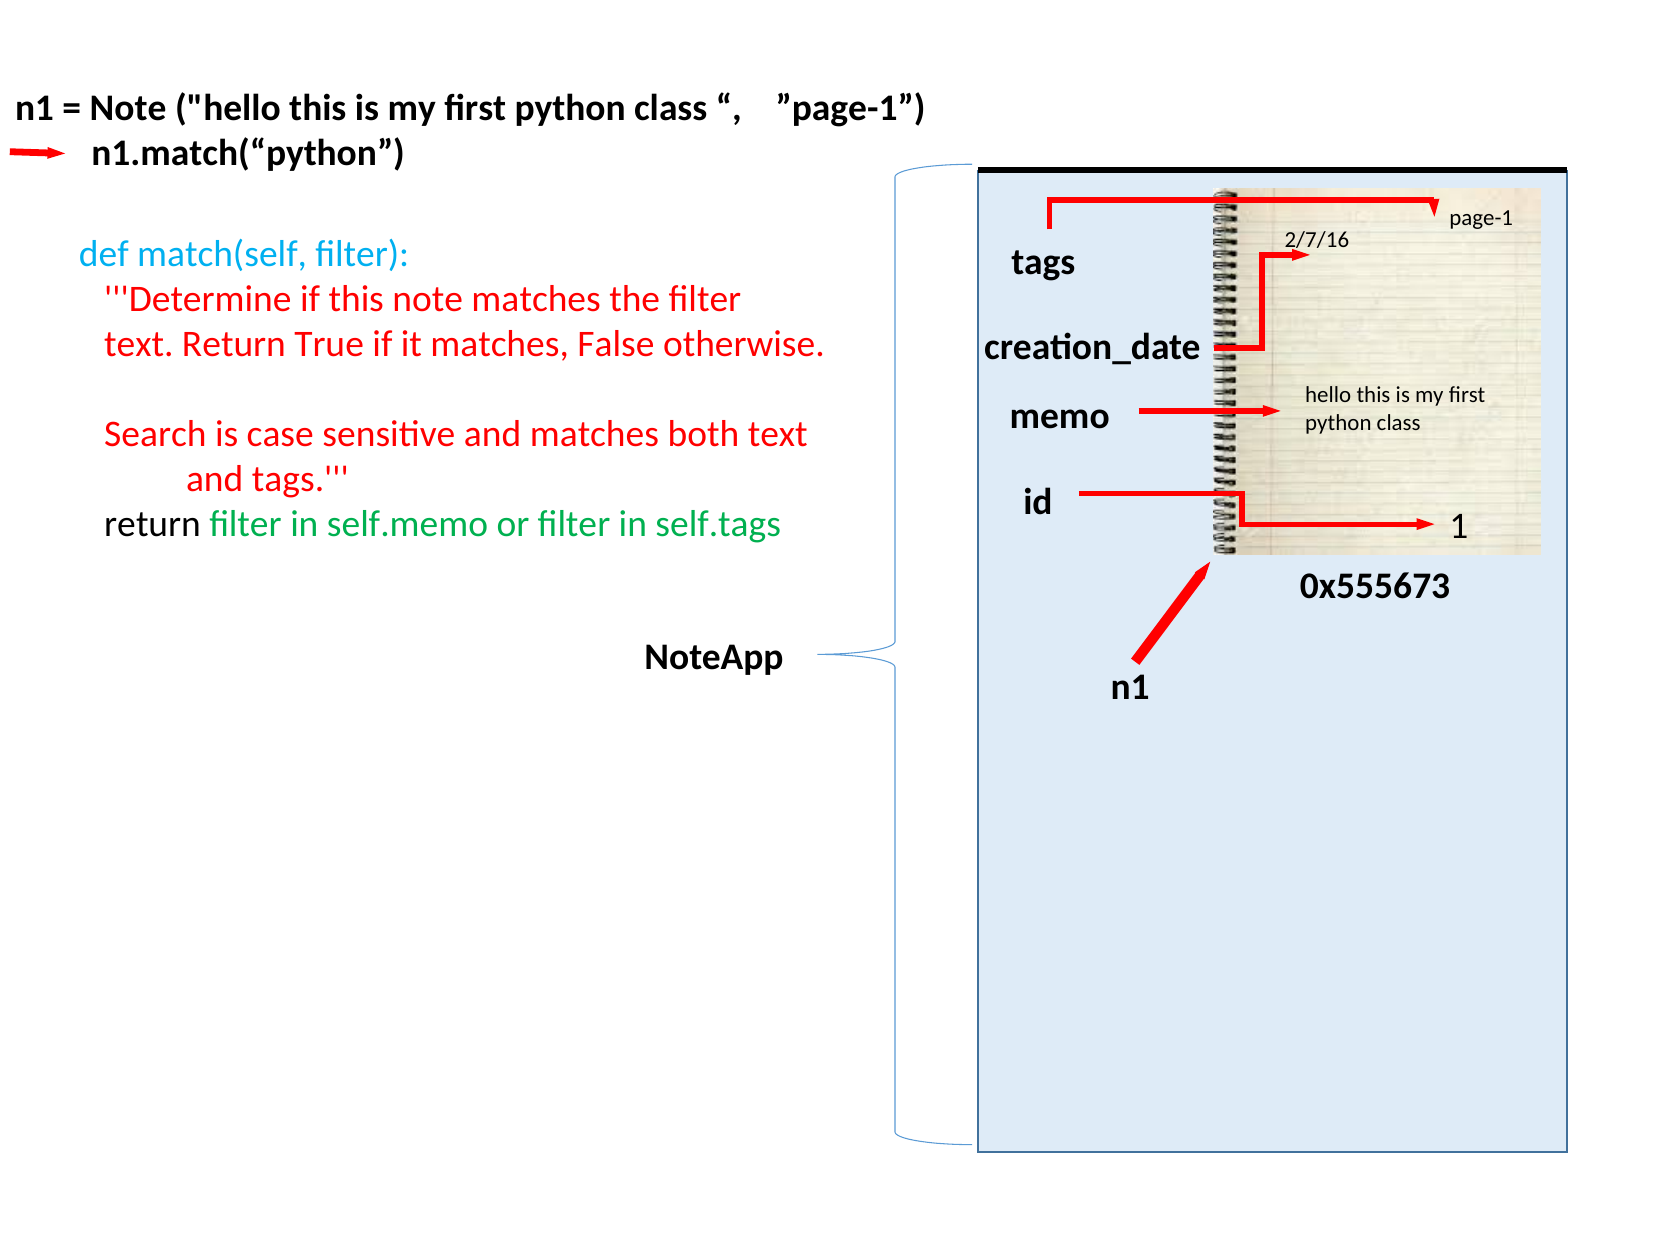

n1 = Note ("hello this is my first python class “, ”page-1”)
 n1.match(“python”)
page-1
2/7/16
 def match(self, filter):
 '''Determine if this note matches the filter
 text. Return True if it matches, False otherwise.
 Search is case sensitive and matches both text 	and tags.'''
 return filter in self.memo or filter in self.tags
tags
creation_date
hello this is my first
python class
memo
id
1
0x555673
NoteApp
n1